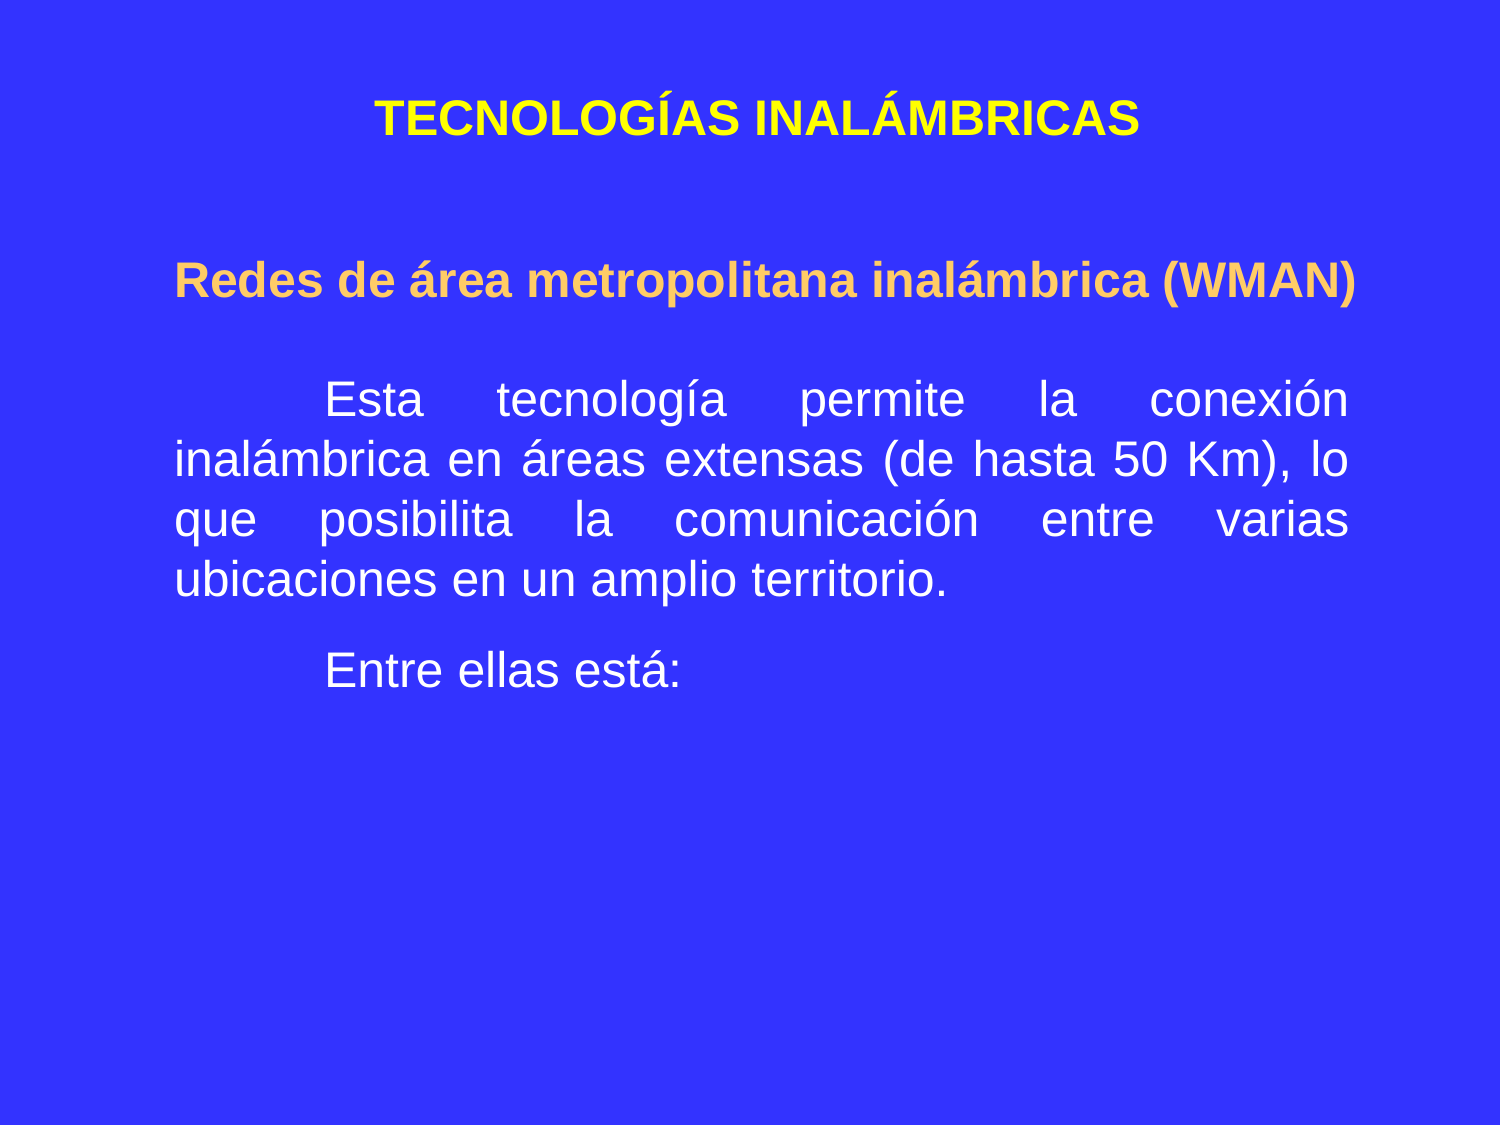

TECNOLOGÍAS INALÁMBRICAS
Redes de área metropolitana inalámbrica (WMAN)
	Esta tecnología permite la conexión inalámbrica en áreas extensas (de hasta 50 Km), lo que posibilita la comunicación entre varias ubicaciones en un amplio territorio.
	Entre ellas está: